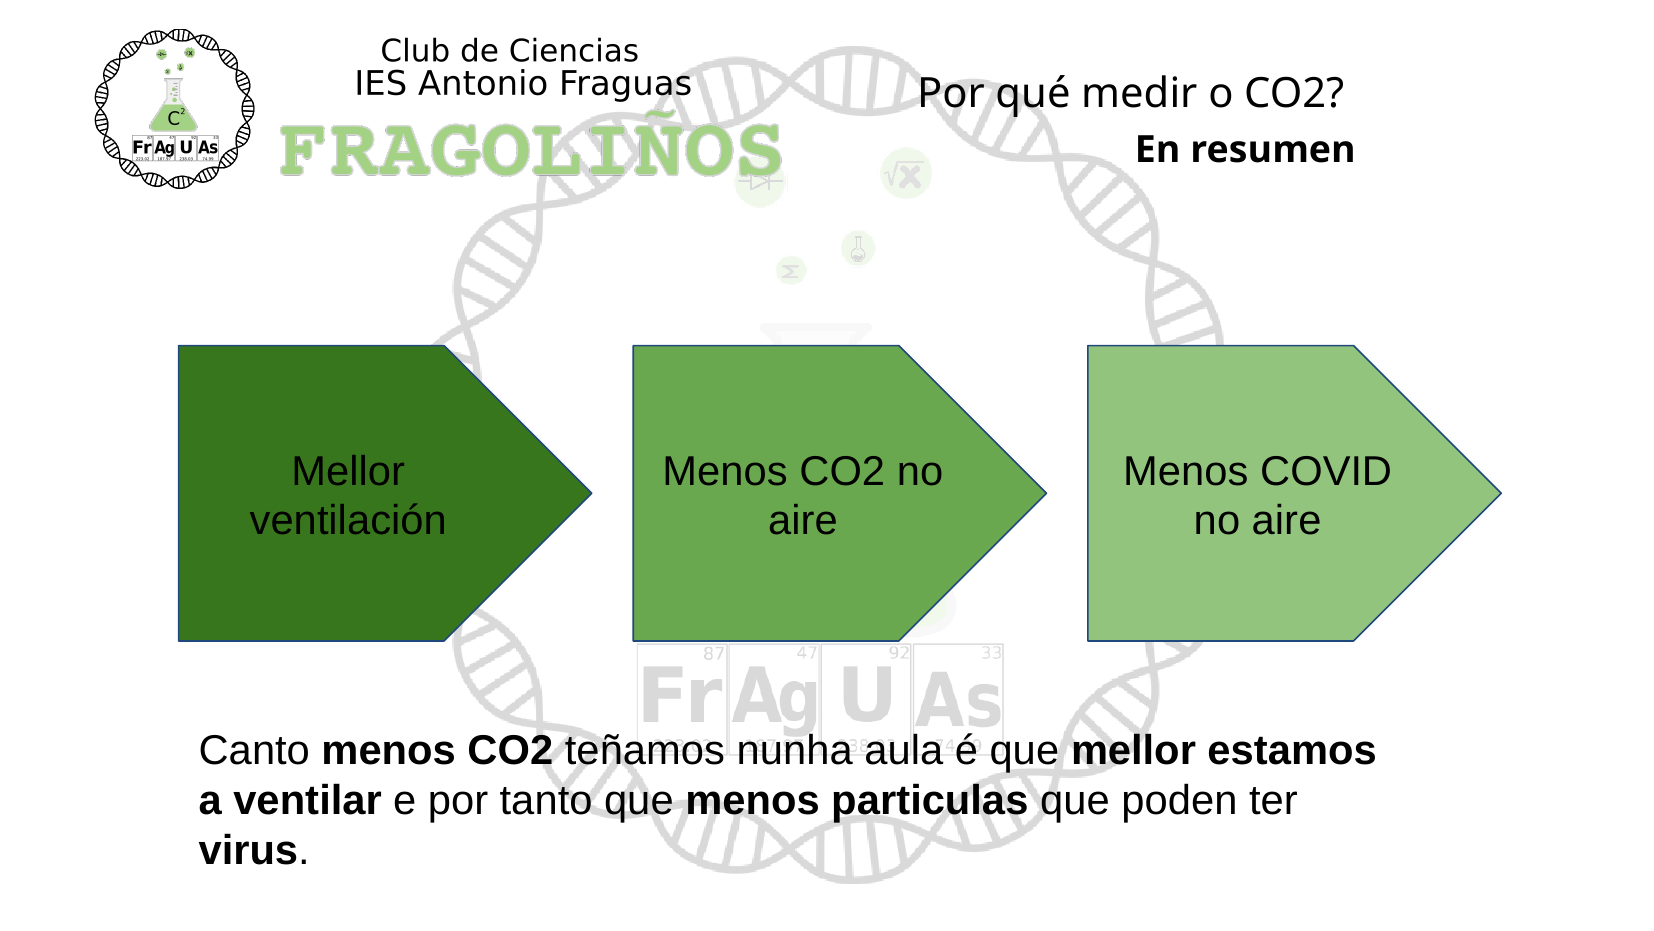

Por qué medir o CO2?
En resumen
Mellor ventilación
Menos CO2 no aire
Menos COVID no aire
Canto menos CO2 teñamos nunha aula é que mellor estamos a ventilar e por tanto que menos particulas que poden ter virus.